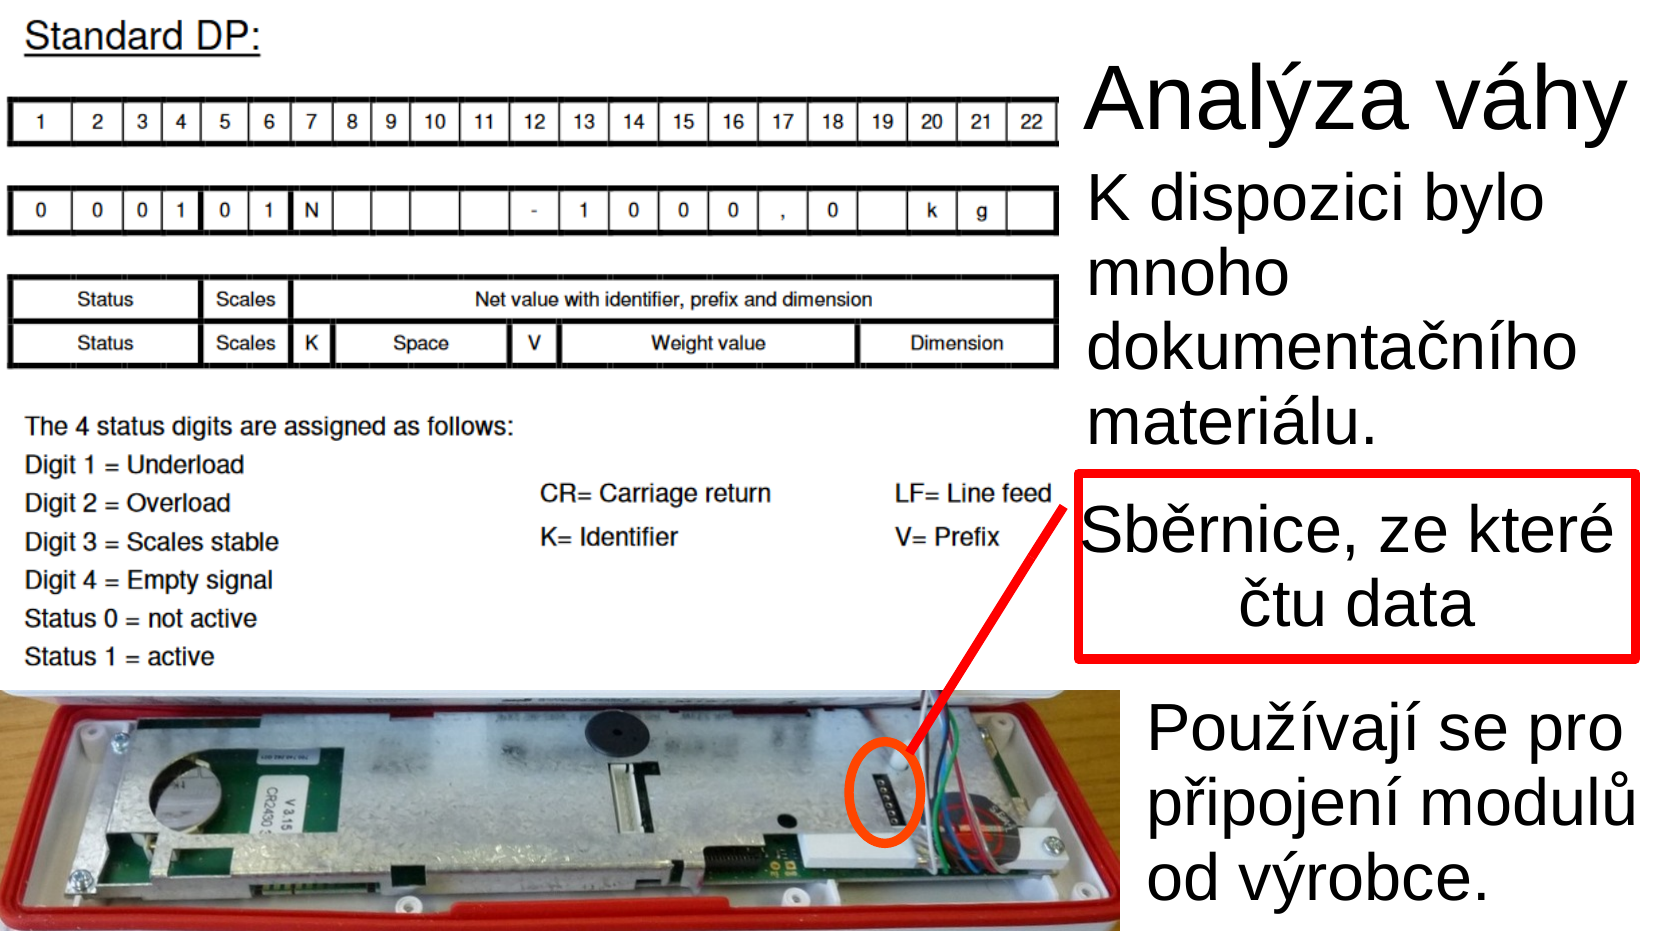

# Analýza váhy
K dispozici bylo mnoho dokumentačního materiálu.
Sběrnice, ze které
čtu data
Používají se pro připojení modulů od výrobce.